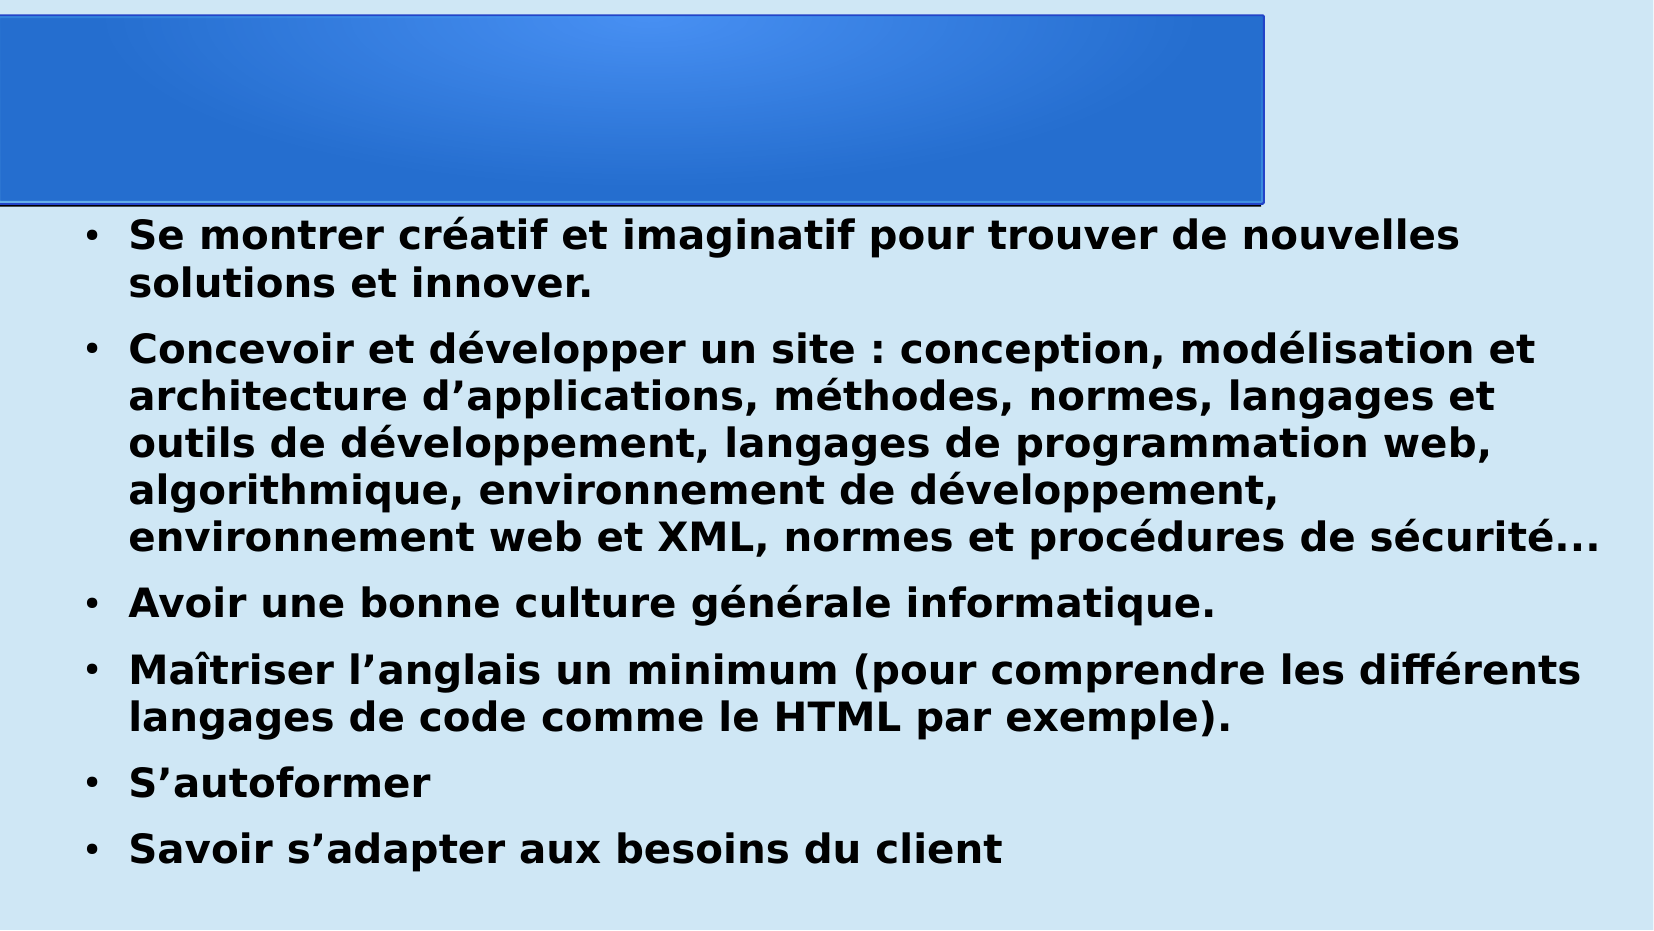

# Se montrer créatif et imaginatif pour trouver de nouvelles solutions et innover.
Concevoir et développer un site : conception, modélisation et architecture d’applications, méthodes, normes, langages et outils de développement, langages de programmation web, algorithmique, environnement de développement, environnement web et XML, normes et procédures de sécurité...
Avoir une bonne culture générale informatique.
Maîtriser l’anglais un minimum (pour comprendre les différents langages de code comme le HTML par exemple).
S’autoformer
Savoir s’adapter aux besoins du client